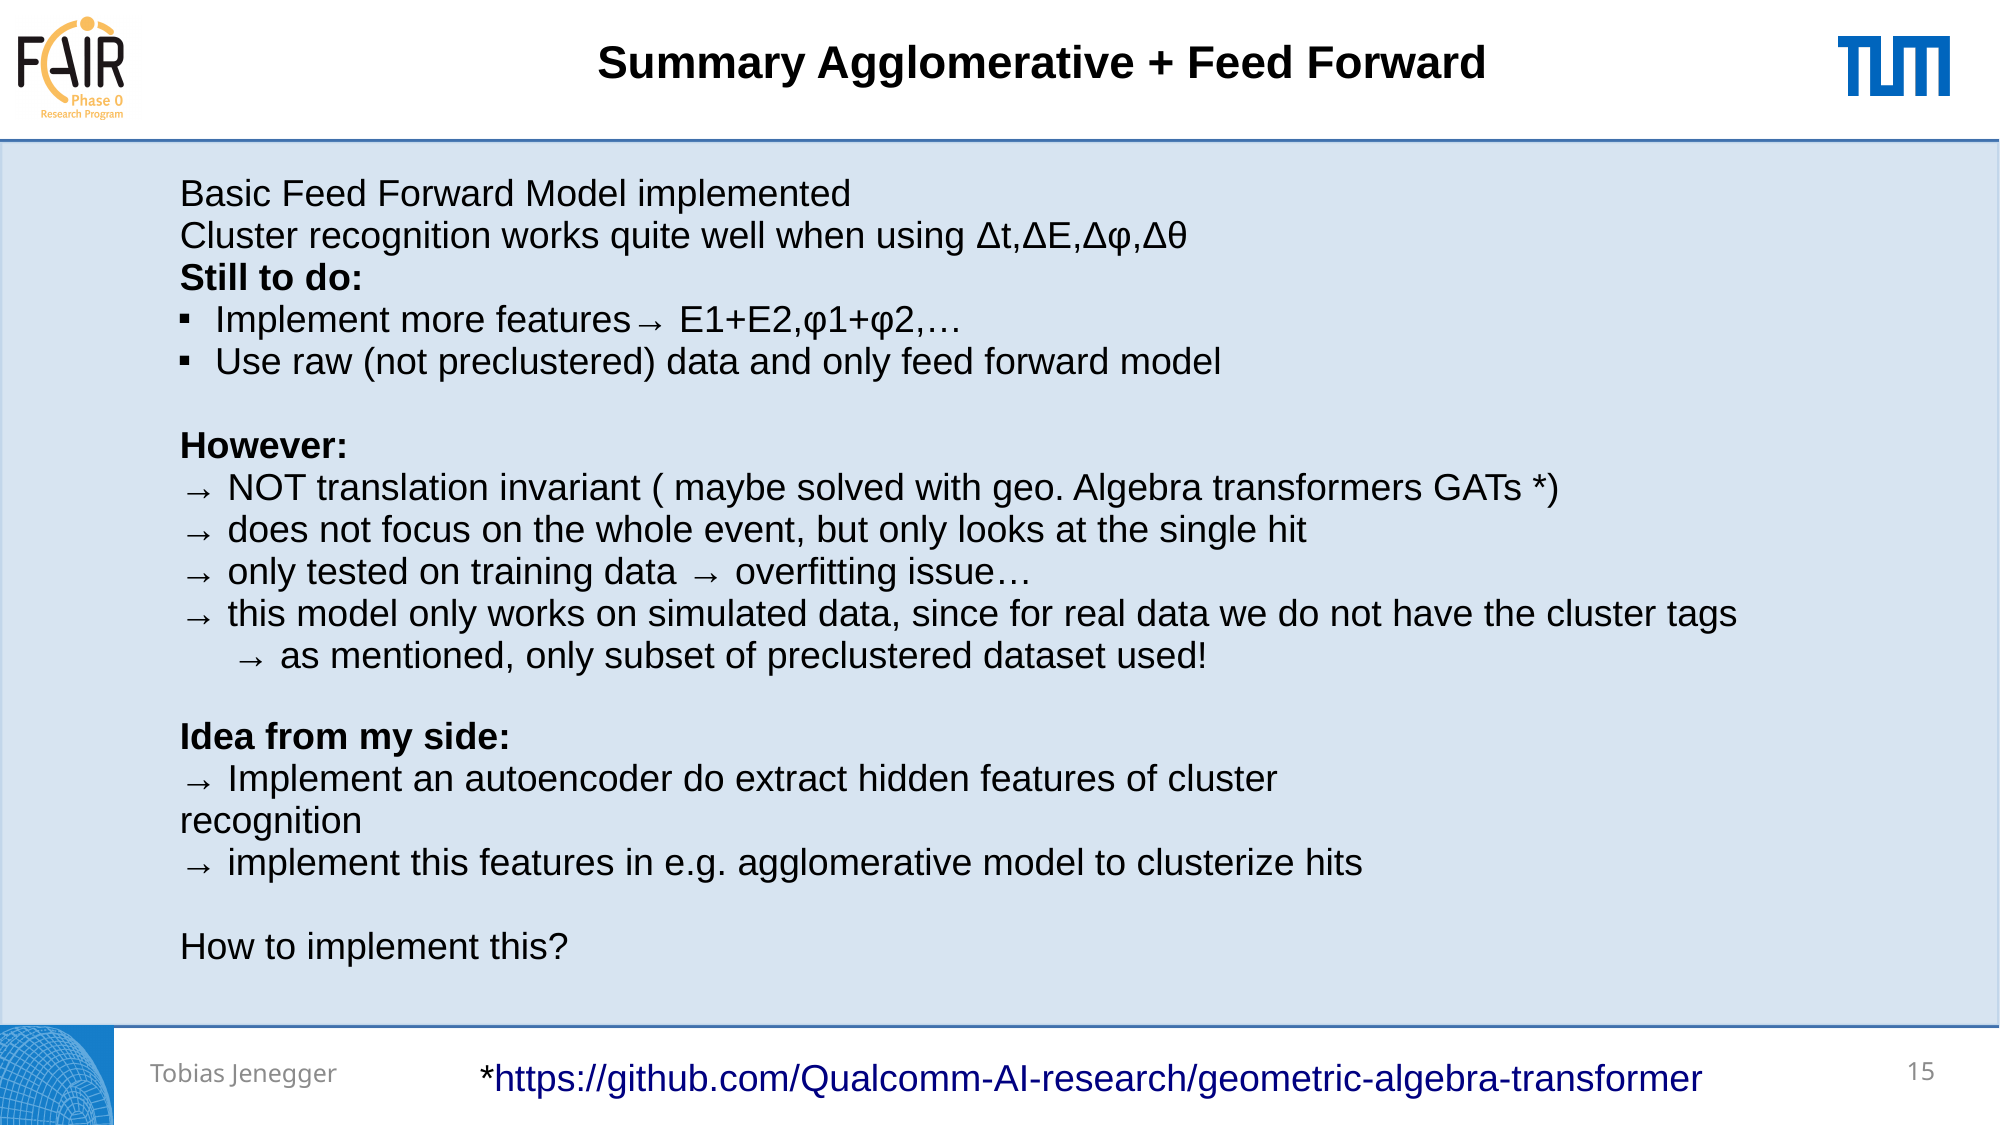

Summary Agglomerative + Feed Forward
Basic Feed Forward Model implemented
Cluster recognition works quite well when using Δt,ΔE,Δφ,Δθ
Still to do:
Implement more features→ E1+E2,φ1+φ2,…
Use raw (not preclustered) data and only feed forward model
However:
→ NOT translation invariant ( maybe solved with geo. Algebra transformers GATs *)
→ does not focus on the whole event, but only looks at the single hit
→ only tested on training data → overfitting issue…
→ this model only works on simulated data, since for real data we do not have the cluster tags
 → as mentioned, only subset of preclustered dataset used!
Idea from my side:
→ Implement an autoencoder do extract hidden features of cluster recognition
→ implement this features in e.g. agglomerative model to clusterize hits
How to implement this?
15
*https://github.com/Qualcomm-AI-research/geometric-algebra-transformer